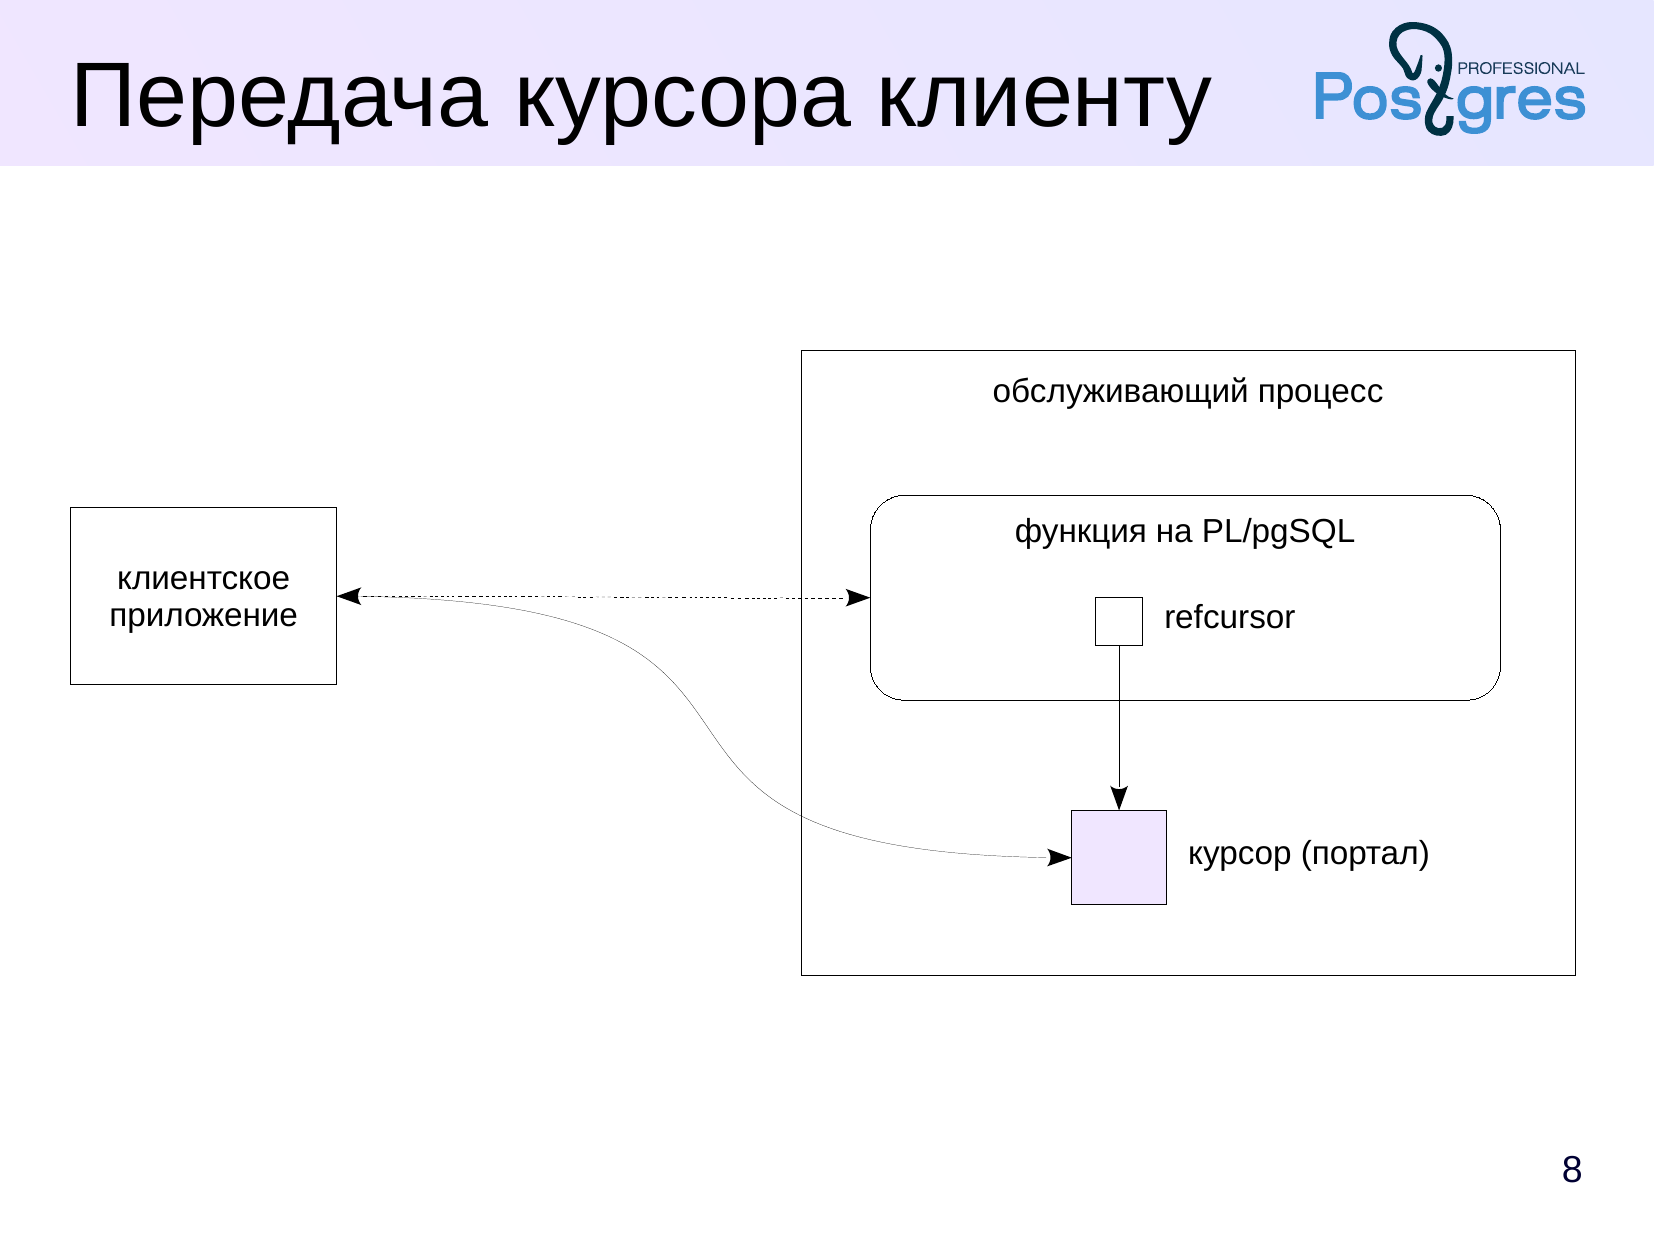

# Передача курсора клиенту
обслуживающий процесс
функция на PL/pgSQL
клиентское
приложение
backend
refcursor
курсор (портал)